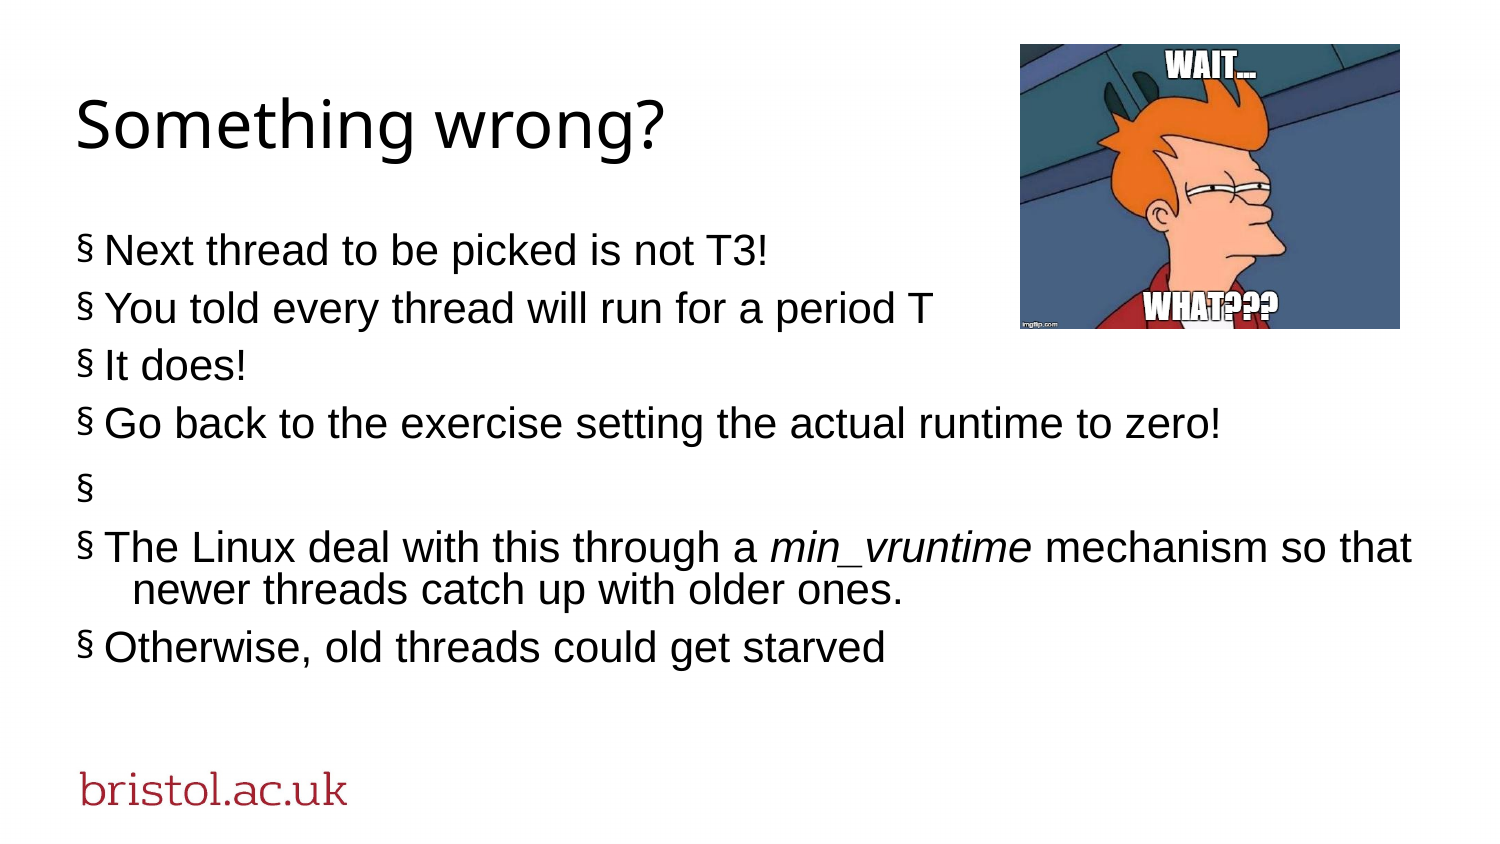

# Something wrong?
Next thread to be picked is not T3!
You told every thread will run for a period T
It does!
Go back to the exercise setting the actual runtime to zero!
The Linux deal with this through a min_vruntime mechanism so that newer threads catch up with older ones.
Otherwise, old threads could get starved